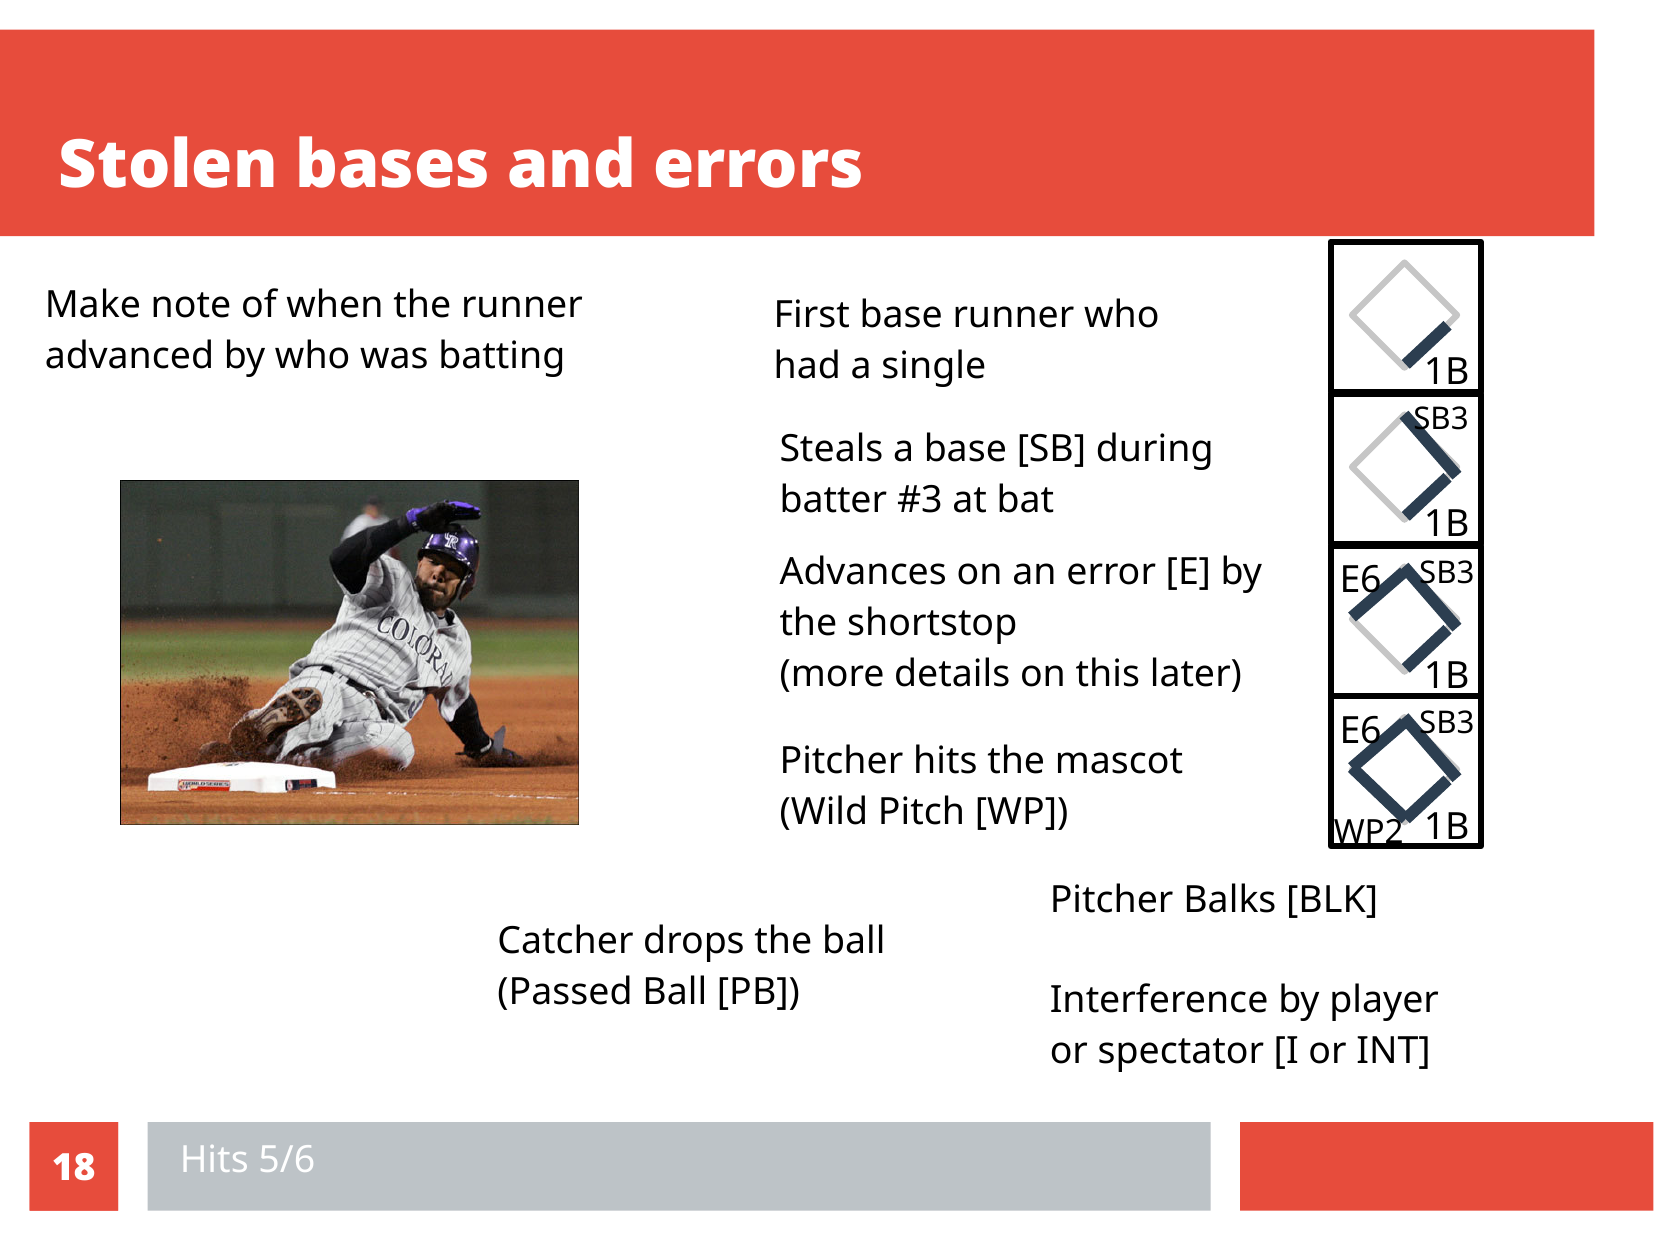

# Stolen bases and errors
Make note of when the runner advanced by who was batting
First base runner who had a single
1B
SB3
Steals a base [SB] during batter #3 at bat
1B
Advances on an error [E] by the shortstop
(more details on this later)
SB3
E6
1B
SB3
E6
Pitcher hits the mascot
(Wild Pitch [WP])
1B
WP2
Pitcher Balks [BLK]
Catcher drops the ball
(Passed Ball [PB])
Interference by player or spectator [I or INT]
18
Hits 5/6